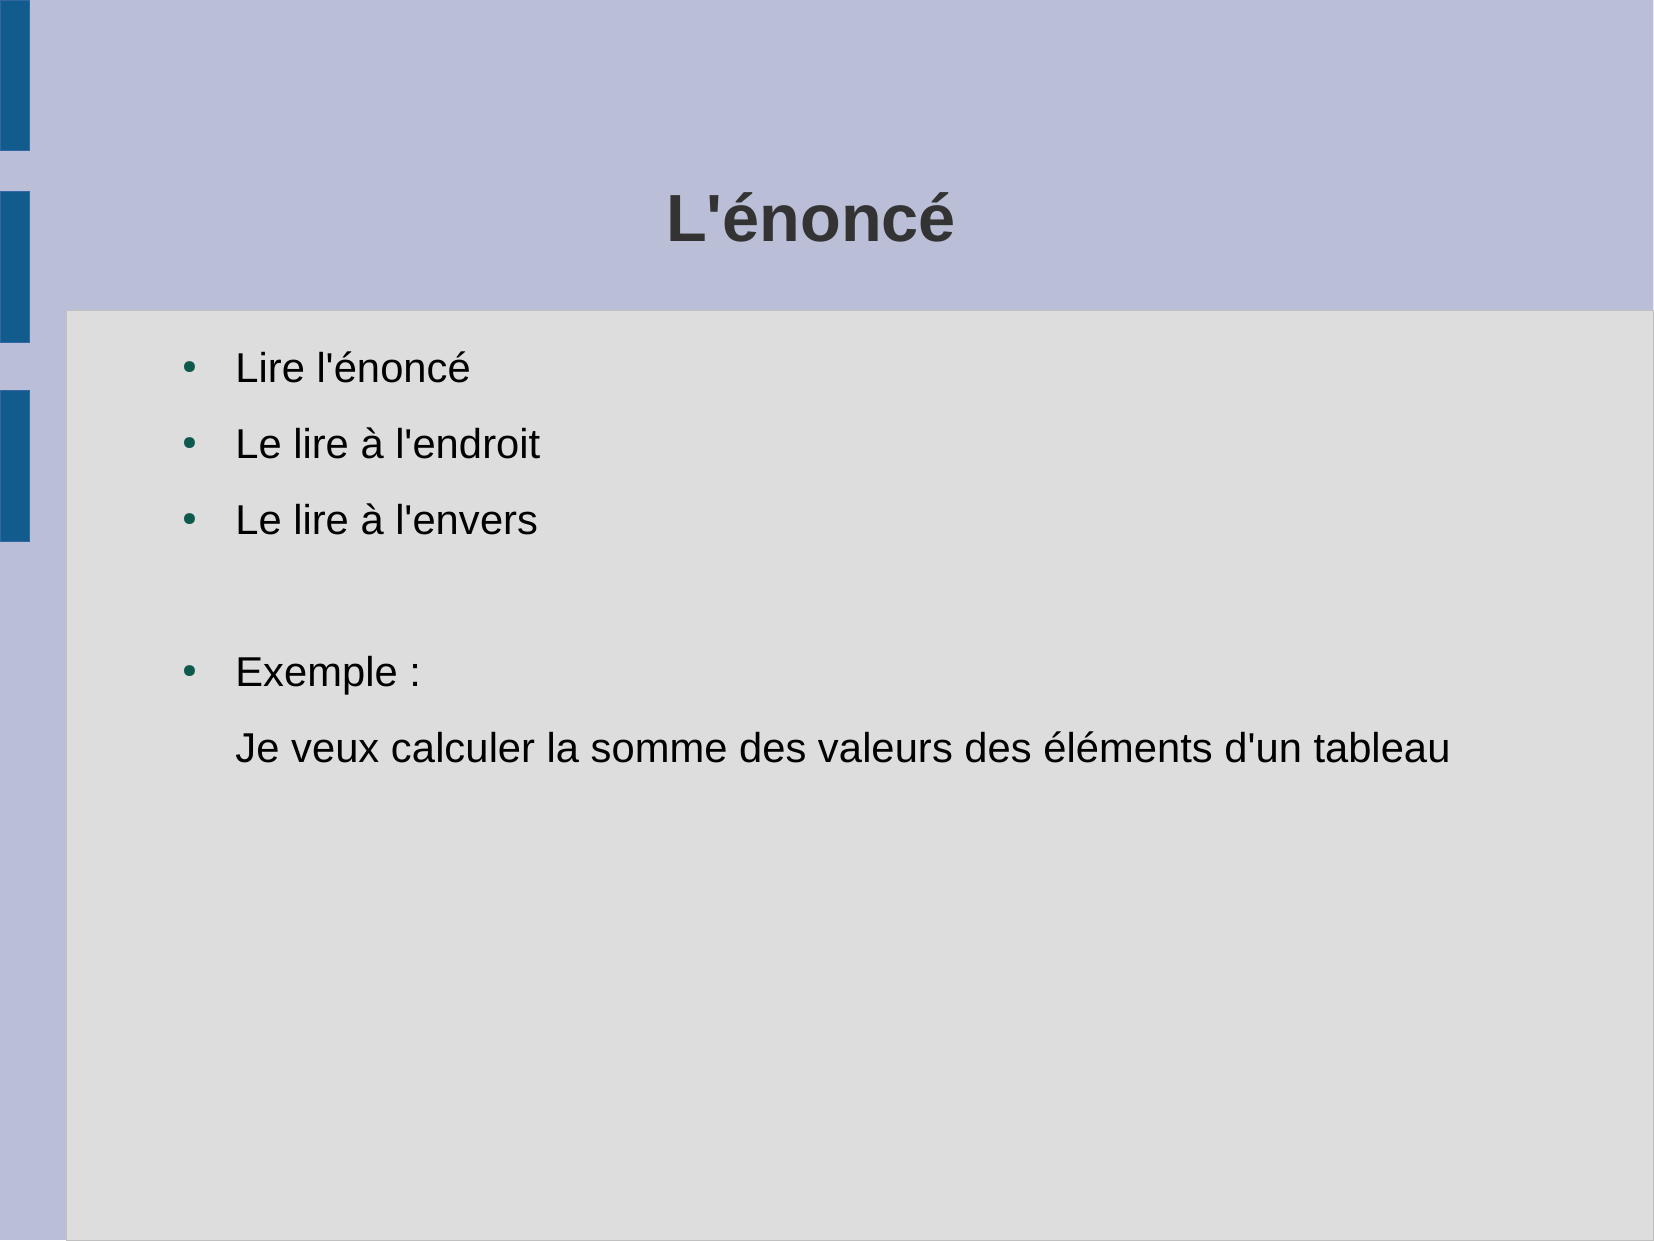

# L'énoncé
Lire l'énoncé
Le lire à l'endroit
Le lire à l'envers
Exemple :
Je veux calculer la somme des valeurs des éléments d'un tableau